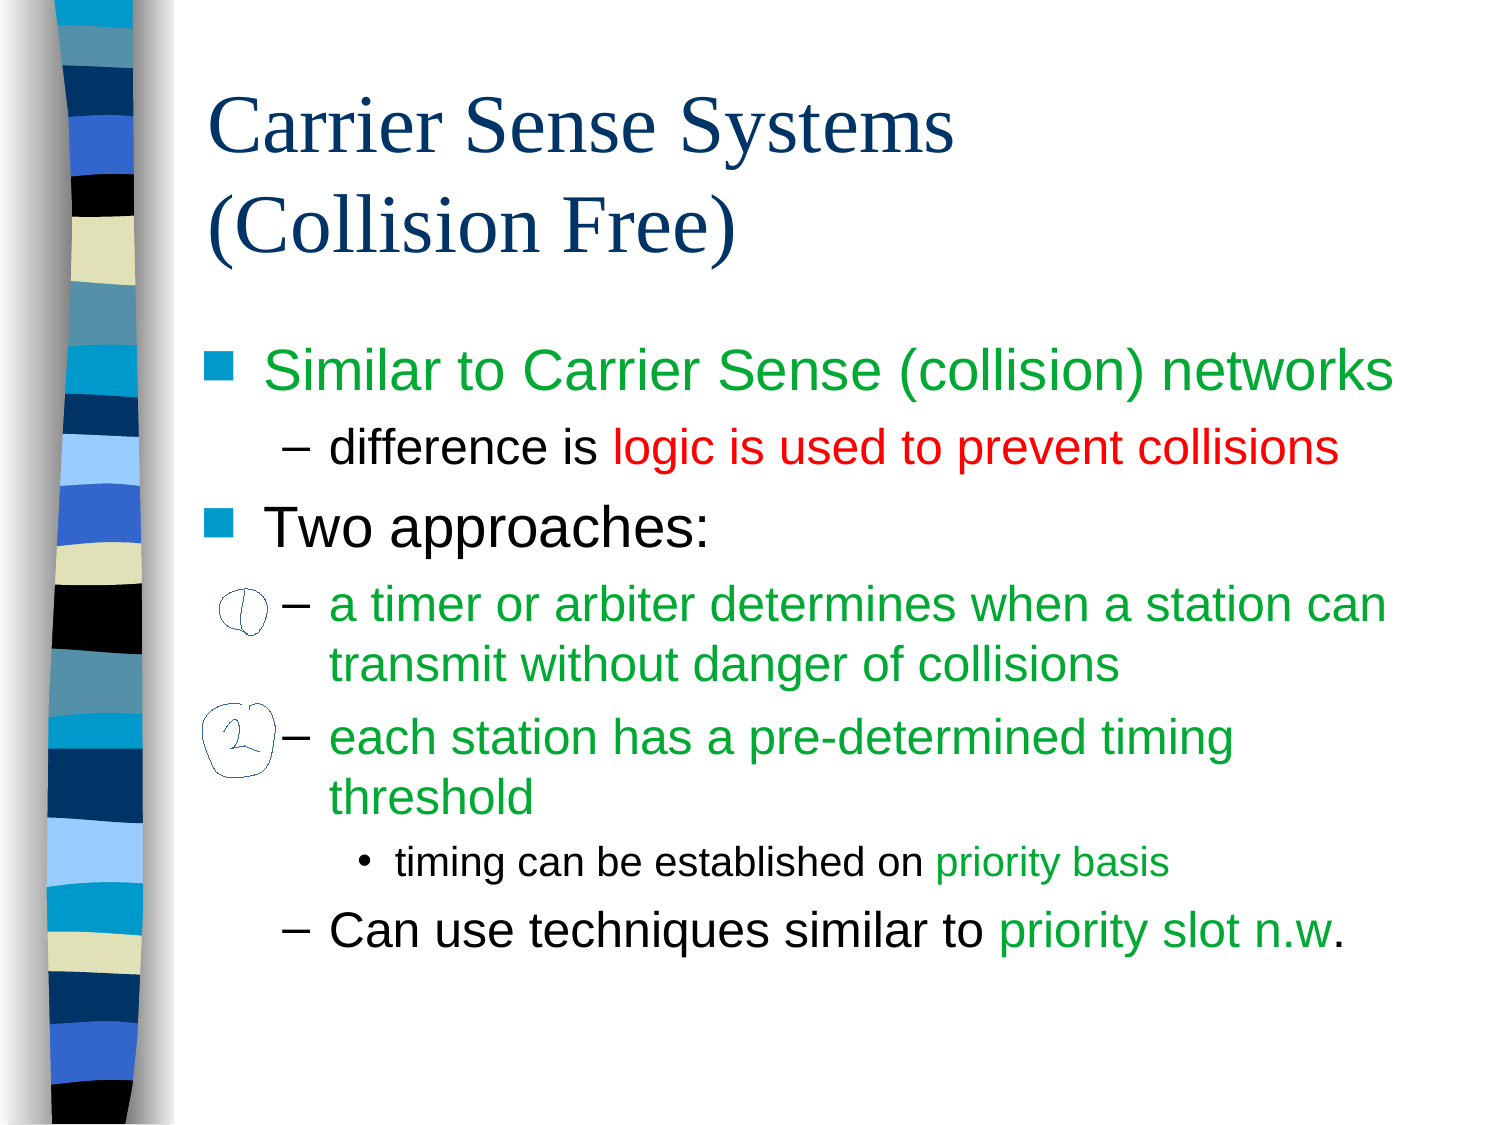

# Carrier Sense Systems (Collision Free)
Similar to Carrier Sense (collision) networks
difference is logic is used to prevent collisions
Two approaches:
a timer or arbiter determines when a station can transmit without danger of collisions
each station has a pre-determined timing threshold
timing can be established on priority basis
Can use techniques similar to priority slot n.w.